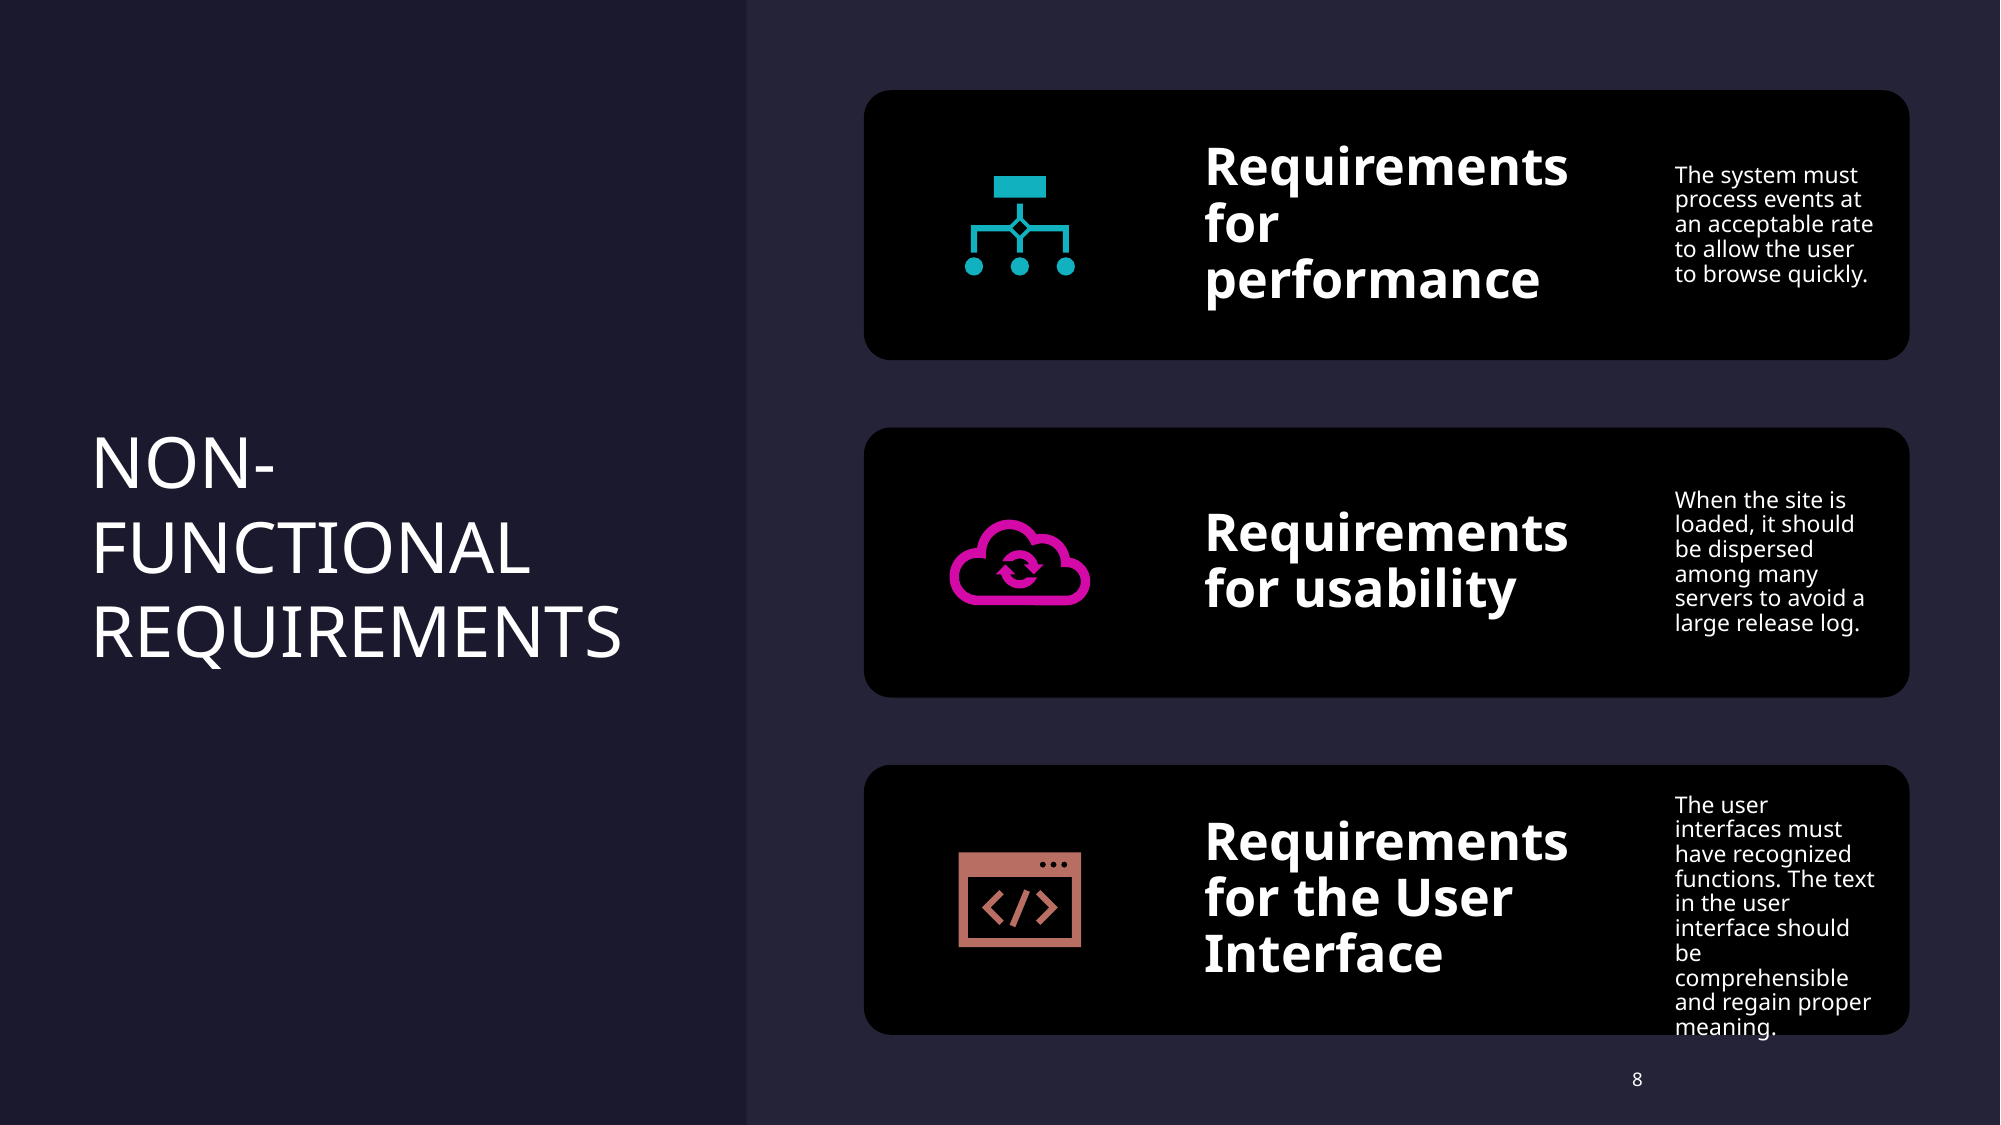

# NON-FUNCTIONAL REQUIREMENTS
Requirements for performance
The system must process events at an acceptable rate to allow the user to browse quickly.
Requirements for usability
When the site is loaded, it should be dispersed among many servers to avoid a large release log.
Requirements for the User Interface
The user interfaces must have recognized functions. The text in the user interface should be comprehensible and regain proper meaning.